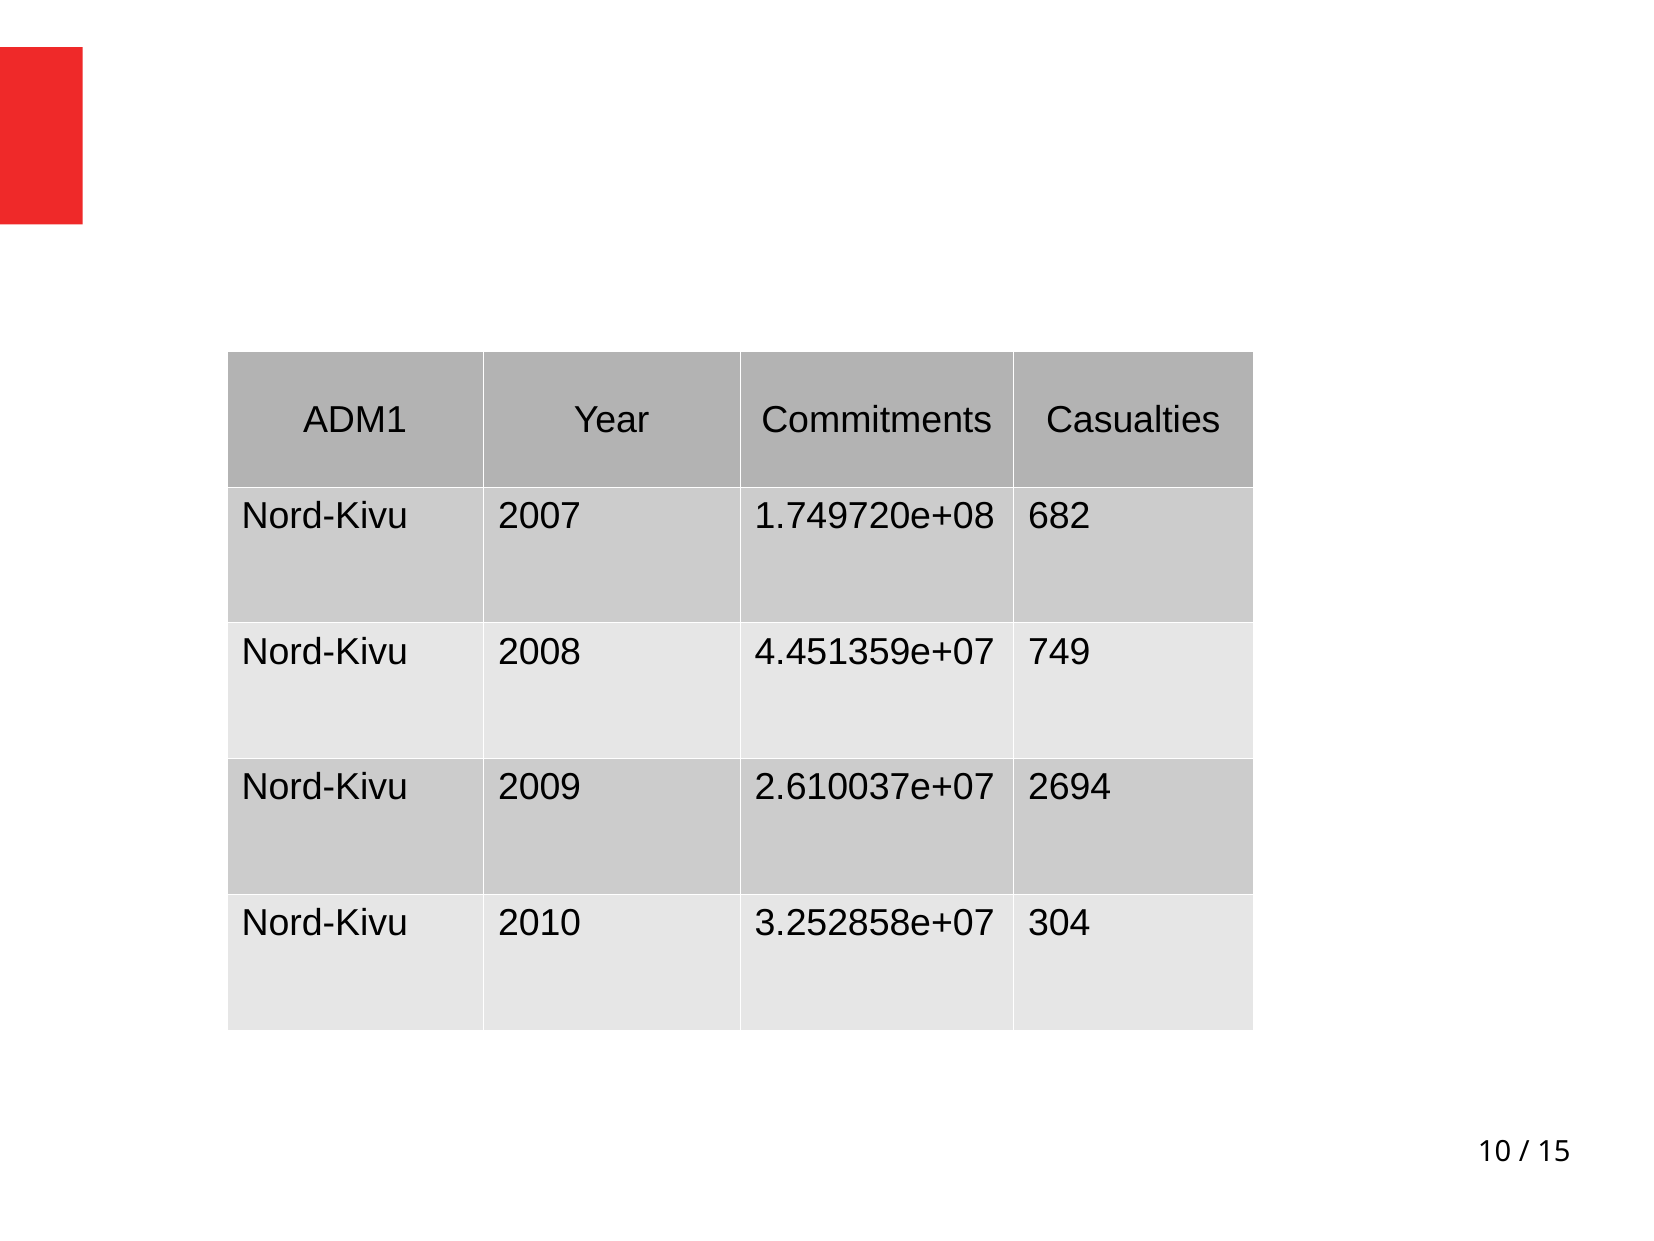

#
| ADM1 | Year | Commitments | Casualties |
| --- | --- | --- | --- |
| Nord-Kivu | 2007 | 1.749720e+08 | 682 |
| Nord-Kivu | 2008 | 4.451359e+07 | 749 |
| Nord-Kivu | 2009 | 2.610037e+07 | 2694 |
| Nord-Kivu | 2010 | 3.252858e+07 | 304 |
10